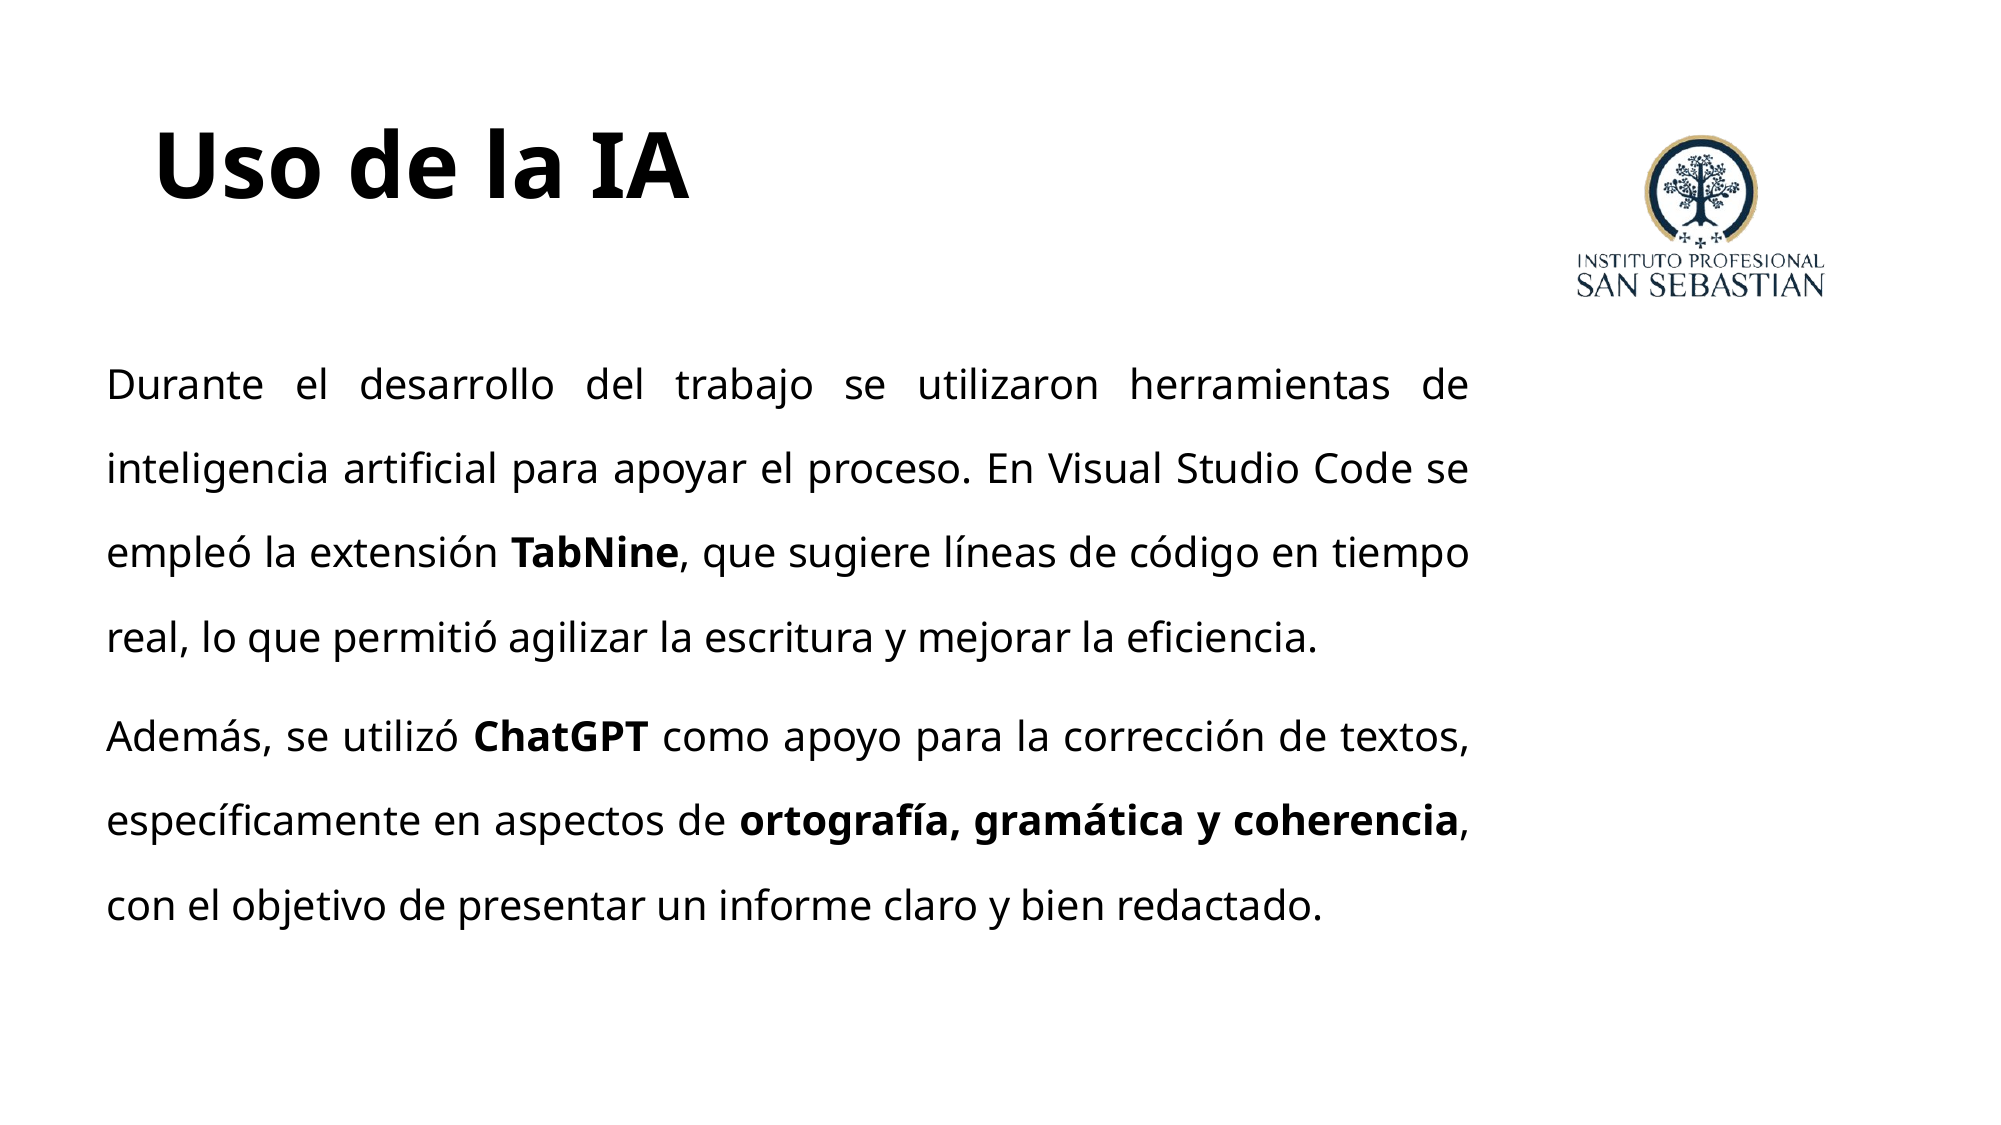

# Uso de la IA
Durante el desarrollo del trabajo se utilizaron herramientas de inteligencia artificial para apoyar el proceso. En Visual Studio Code se empleó la extensión TabNine, que sugiere líneas de código en tiempo real, lo que permitió agilizar la escritura y mejorar la eficiencia.
Además, se utilizó ChatGPT como apoyo para la corrección de textos, específicamente en aspectos de ortografía, gramática y coherencia, con el objetivo de presentar un informe claro y bien redactado.